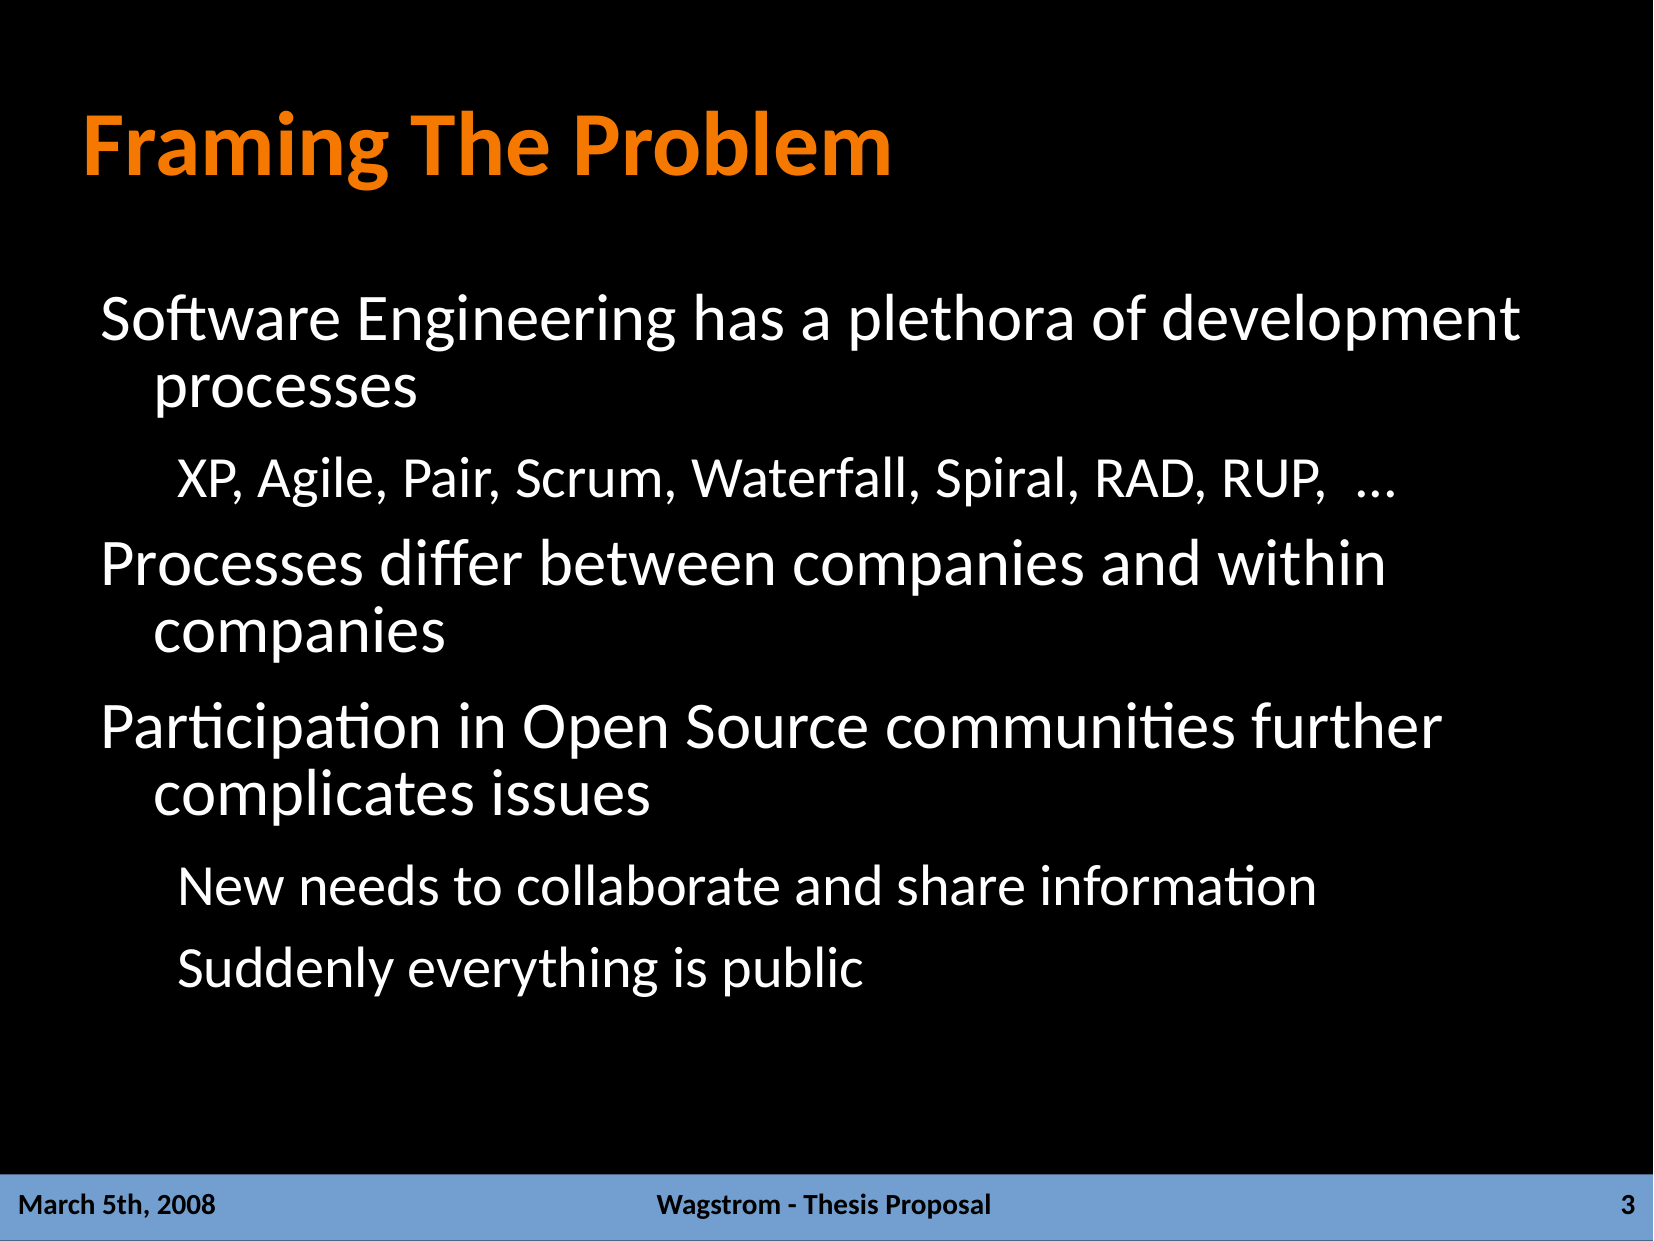

# Framing The Problem
Software Engineering has a plethora of development processes
XP, Agile, Pair, Scrum, Waterfall, Spiral, RAD, RUP, ...
Processes differ between companies and within companies
Participation in Open Source communities further complicates issues
New needs to collaborate and share information
Suddenly everything is public
March 5th, 2008
Wagstrom - Thesis Proposal
3